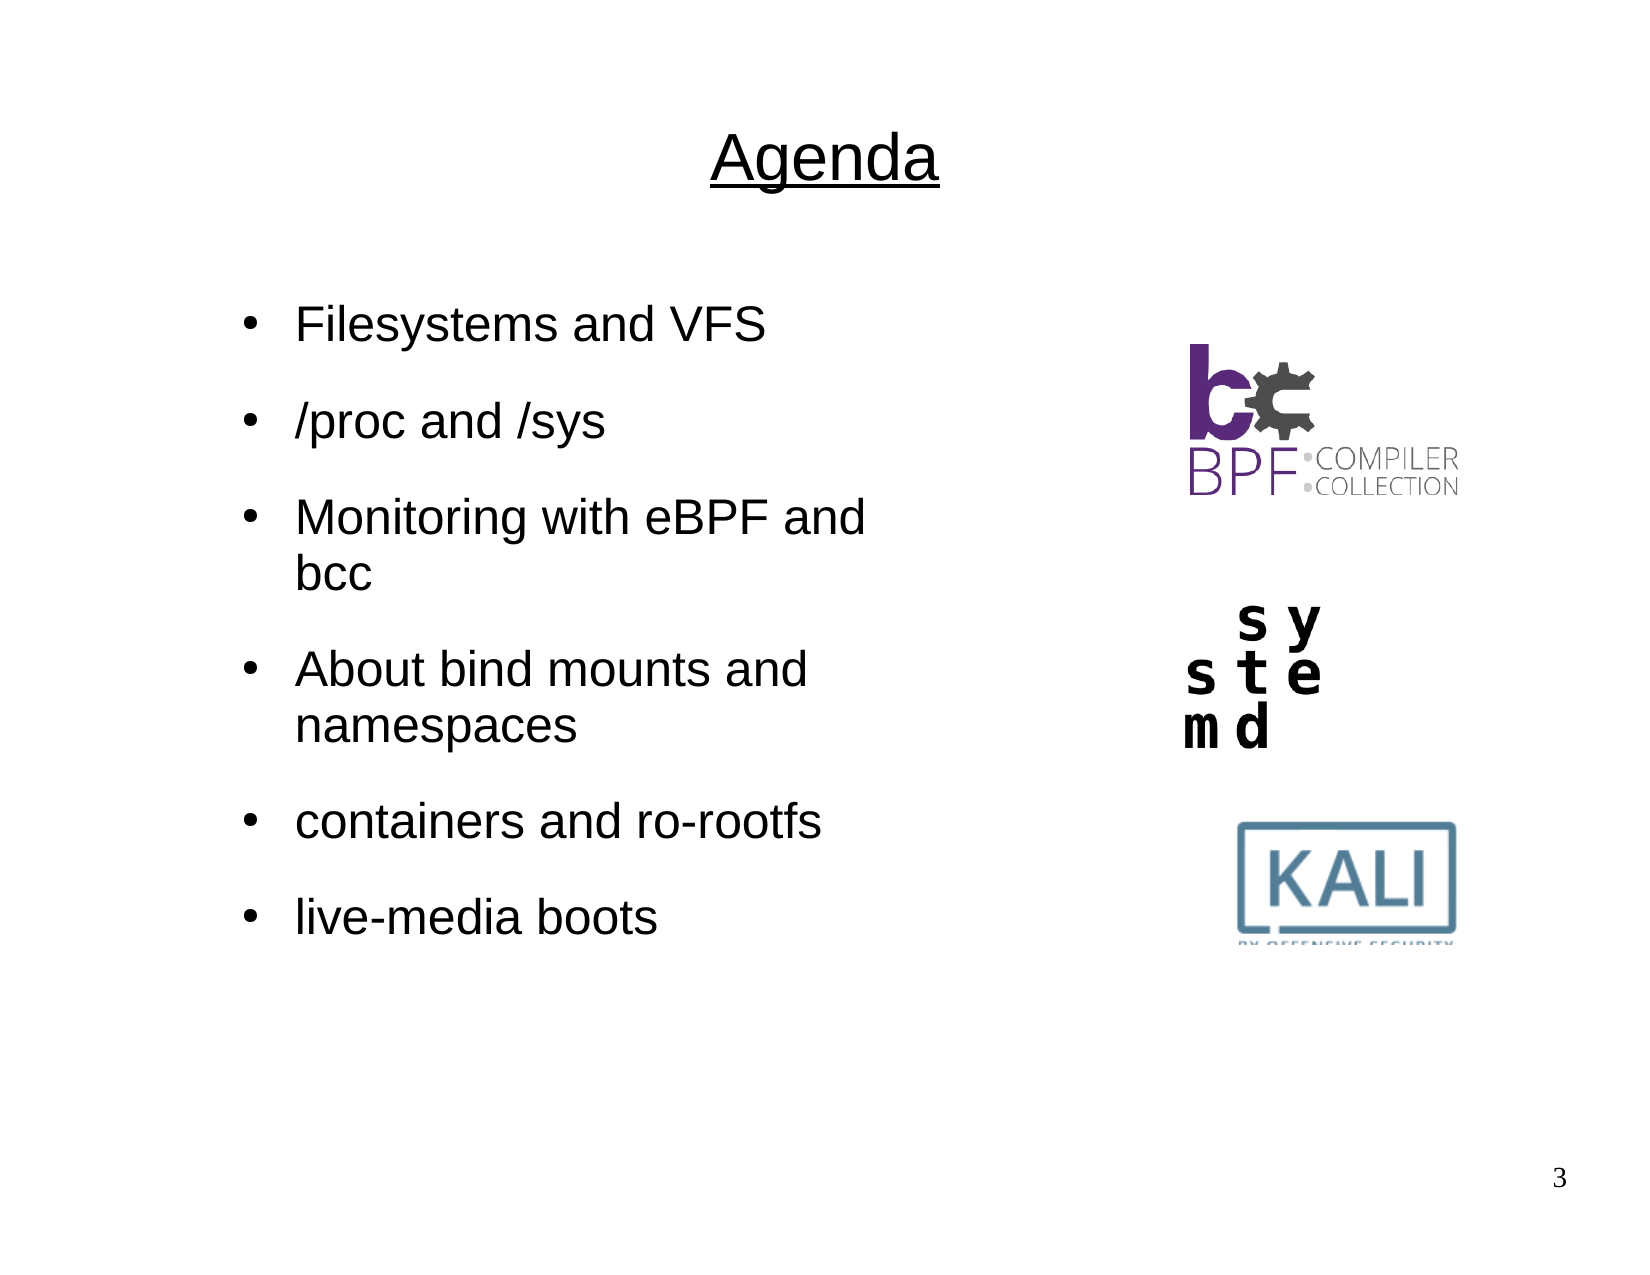

# Agenda
Filesystems and VFS
/proc and /sys
Monitoring with eBPF and bcc
About bind mounts and namespaces
containers and ro-rootfs
live-media boots
3